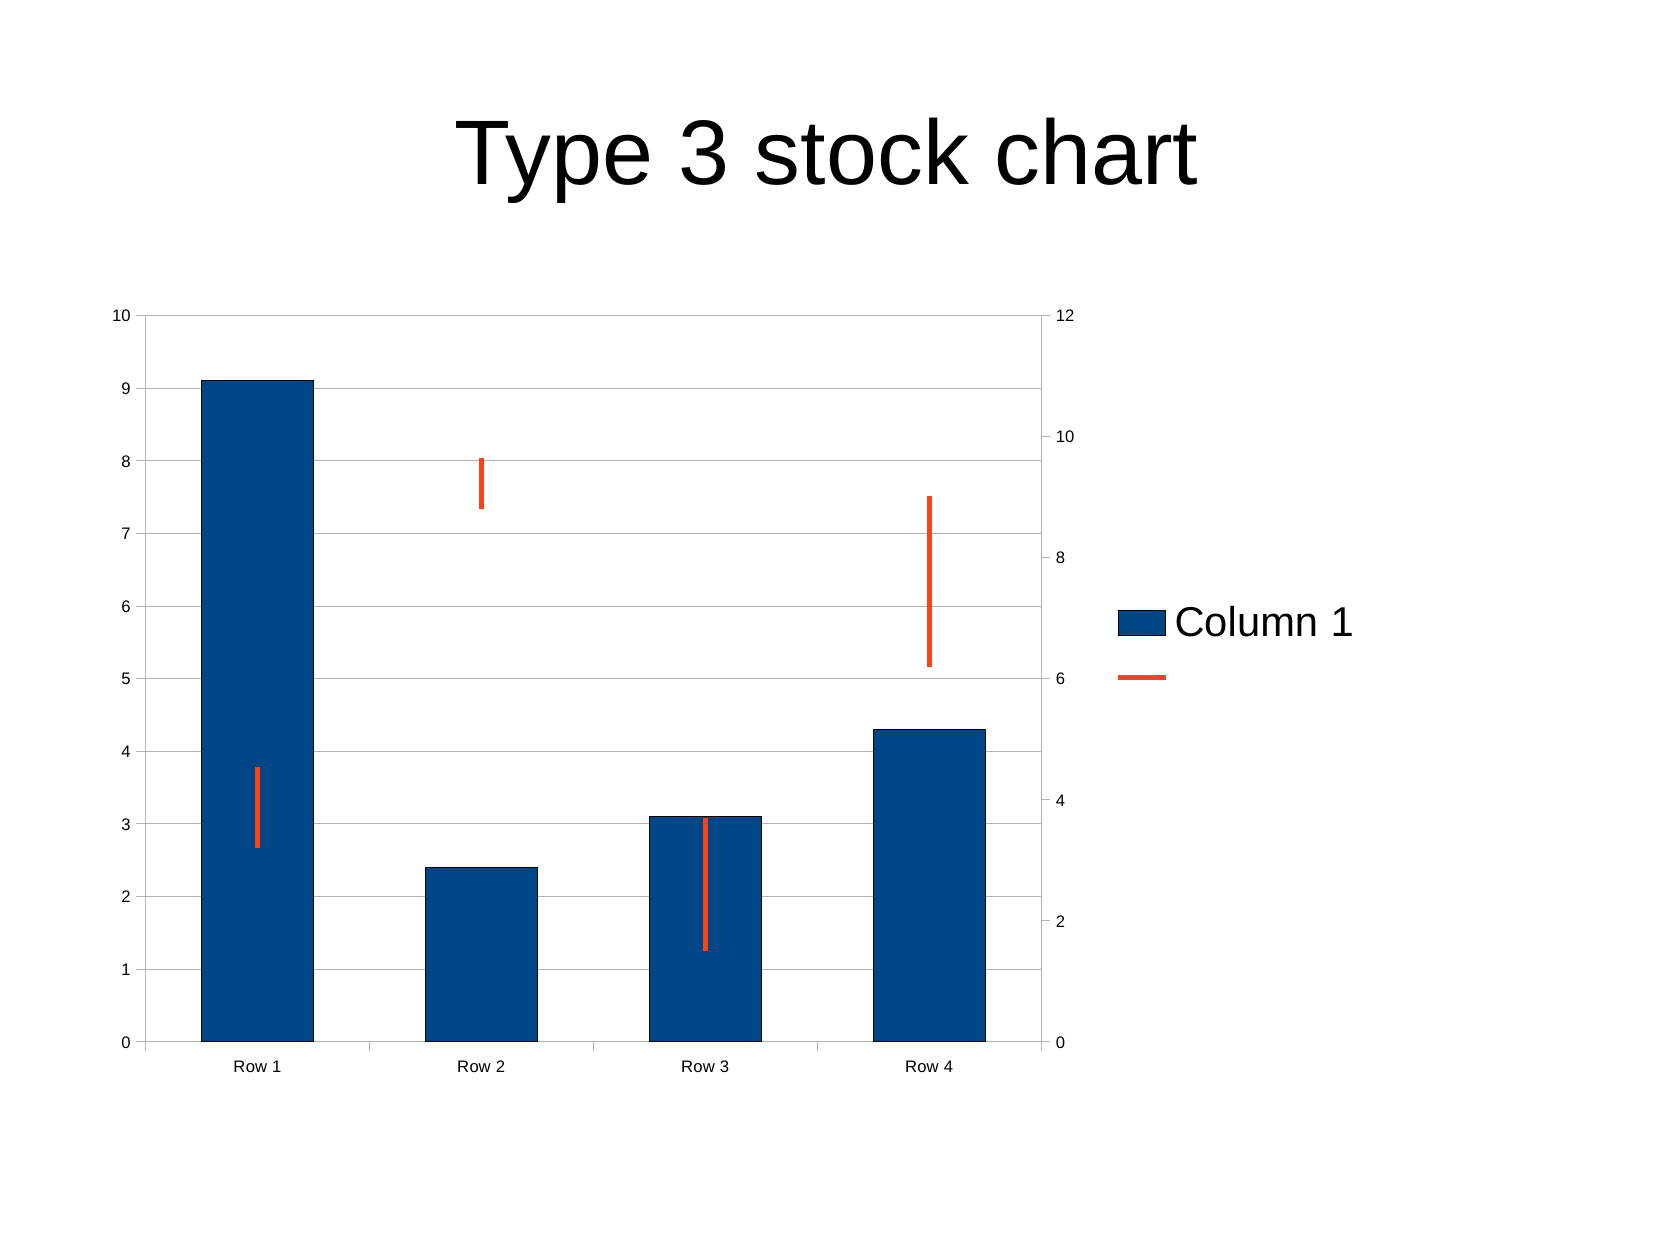

# Type 3 stock chart
[unsupported chart]